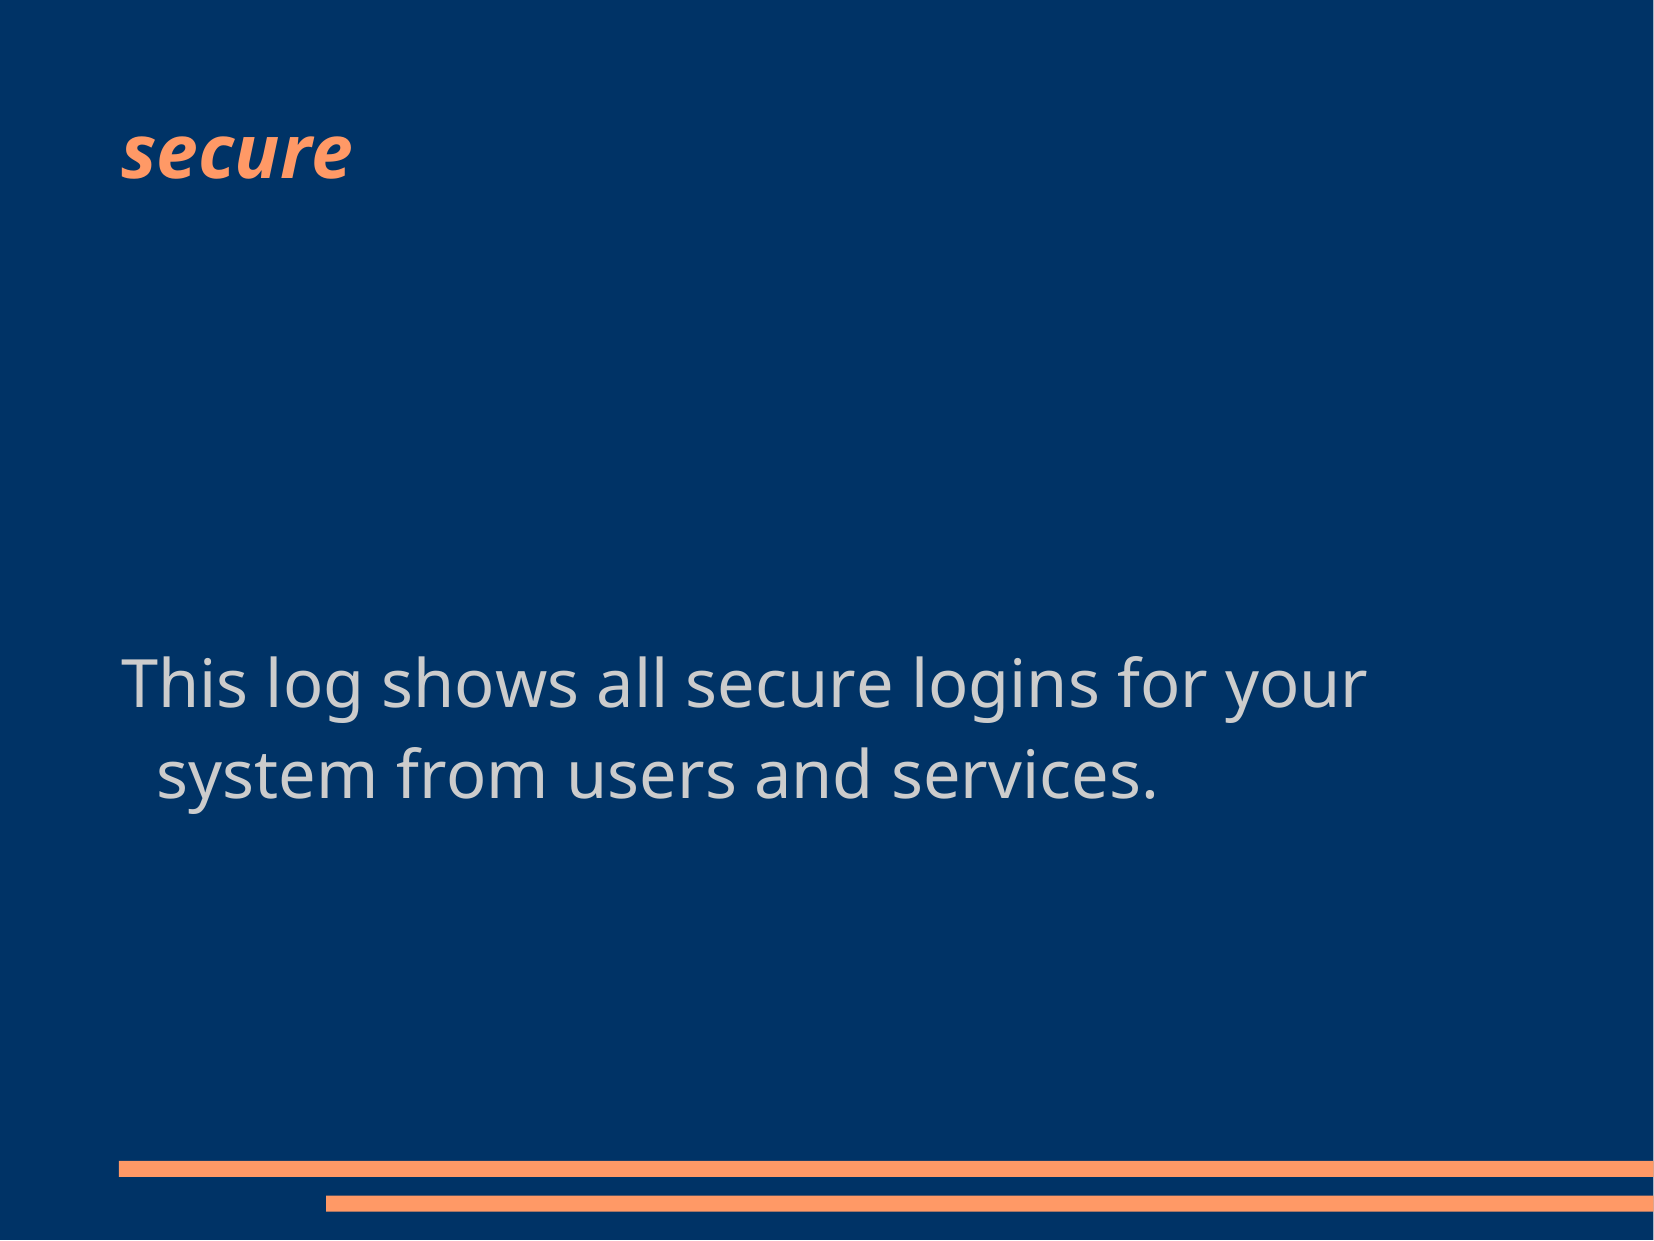

# secure
This log shows all secure logins for your system from users and services.